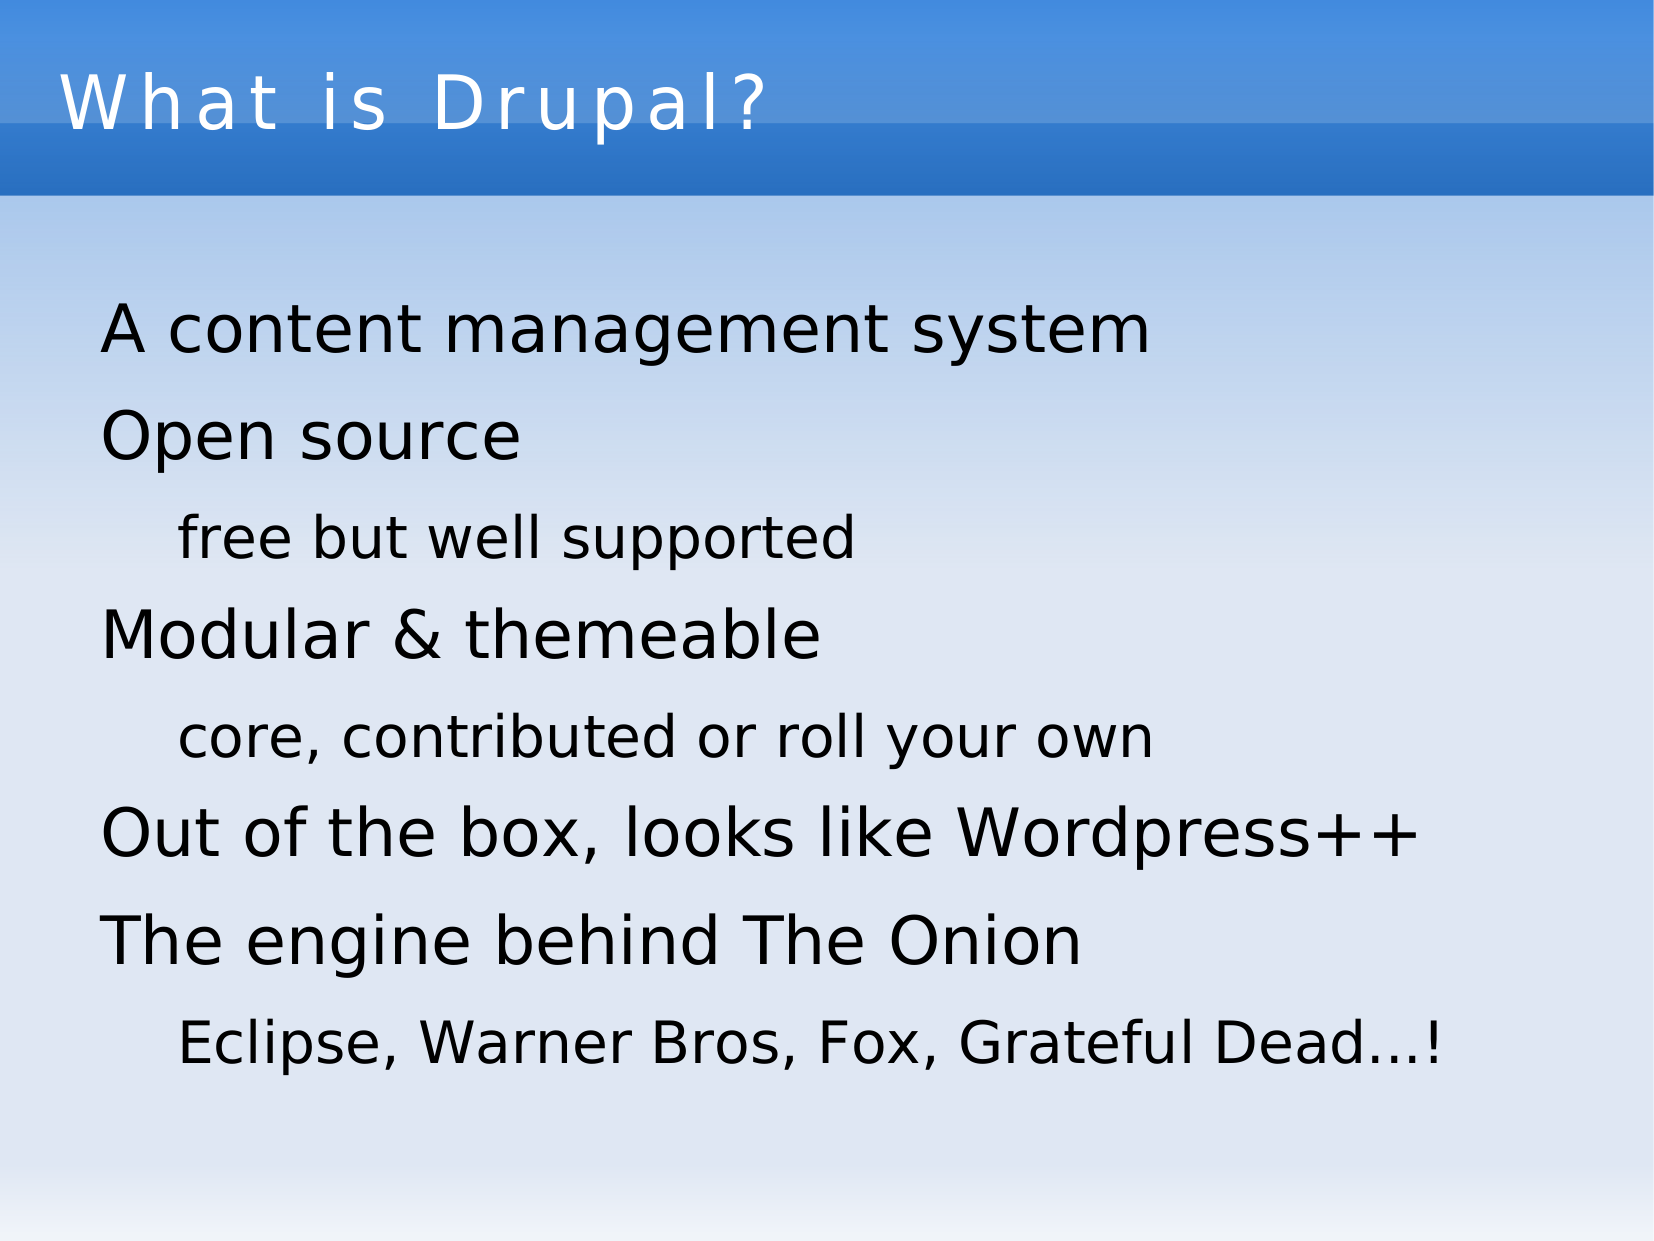

# What is Drupal?
A content management system
Open source
free but well supported
Modular & themeable
core, contributed or roll your own
Out of the box, looks like Wordpress++
The engine behind The Onion
Eclipse, Warner Bros, Fox, Grateful Dead...!